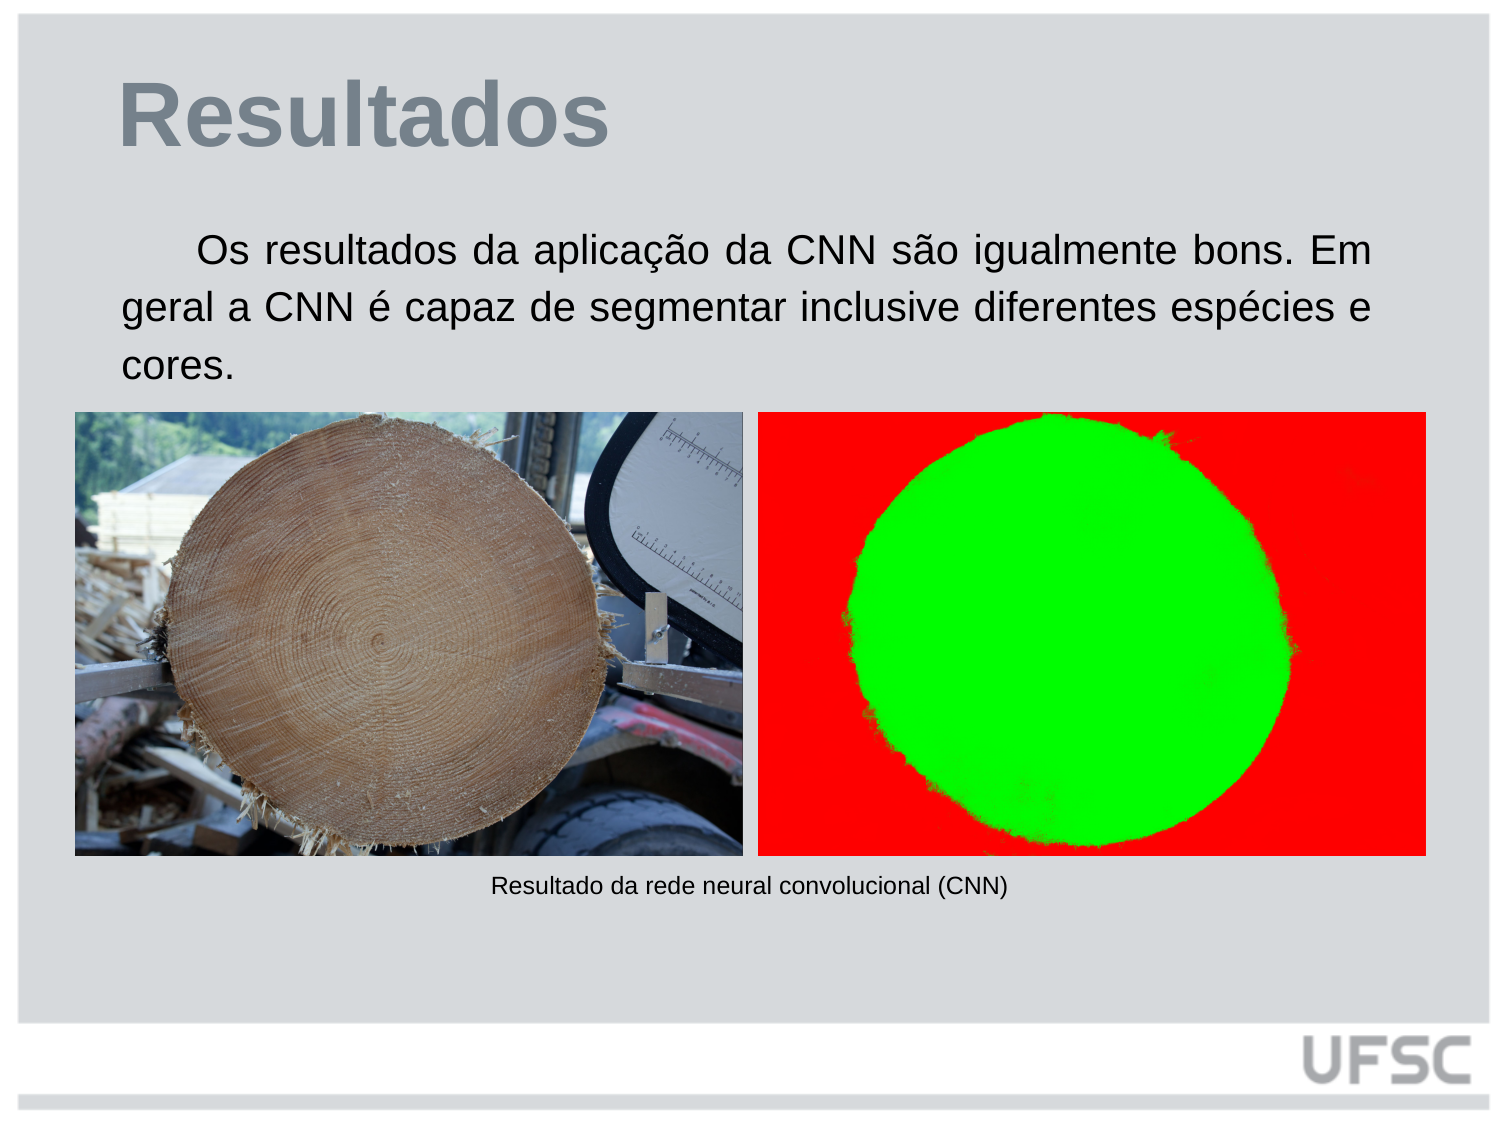

Resultados
	Os resultados da aplicação da CNN são igualmente bons. Em geral a CNN é capaz de segmentar inclusive diferentes espécies e cores.
Resultado da rede neural convolucional (CNN)